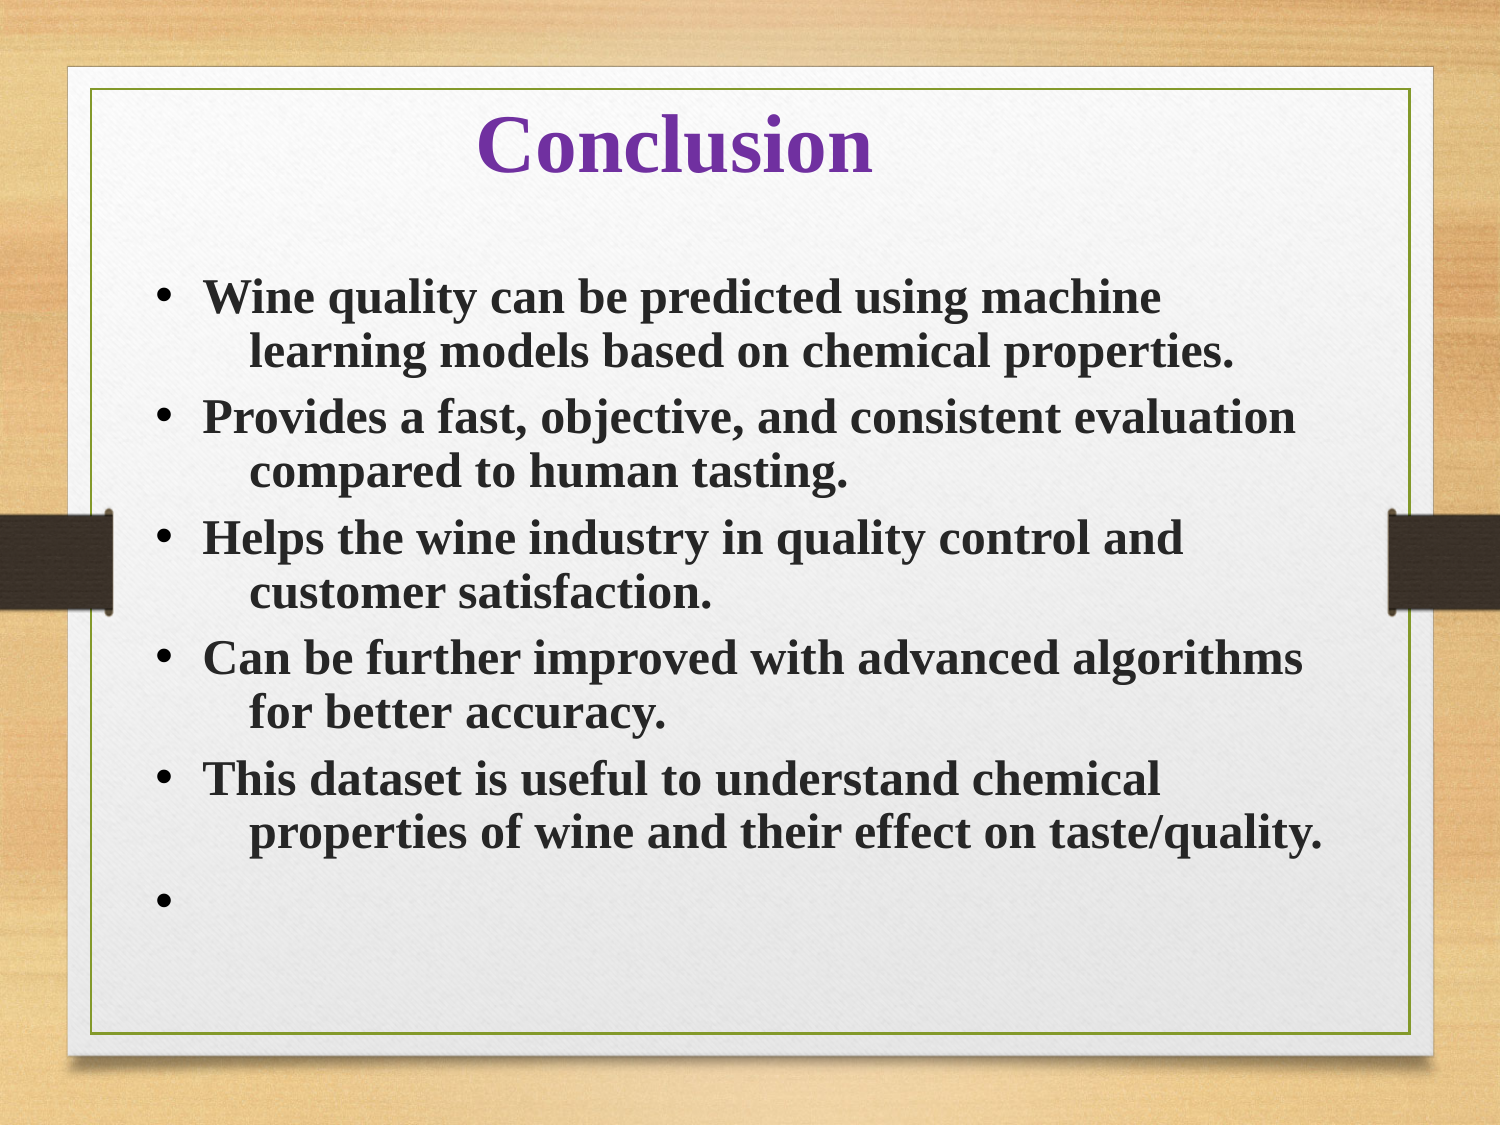

# Conclusion
Wine quality can be predicted using machine learning models based on chemical properties.
Provides a fast, objective, and consistent evaluation compared to human tasting.
Helps the wine industry in quality control and customer satisfaction.
Can be further improved with advanced algorithms for better accuracy.
This dataset is useful to understand chemical properties of wine and their effect on taste/quality.